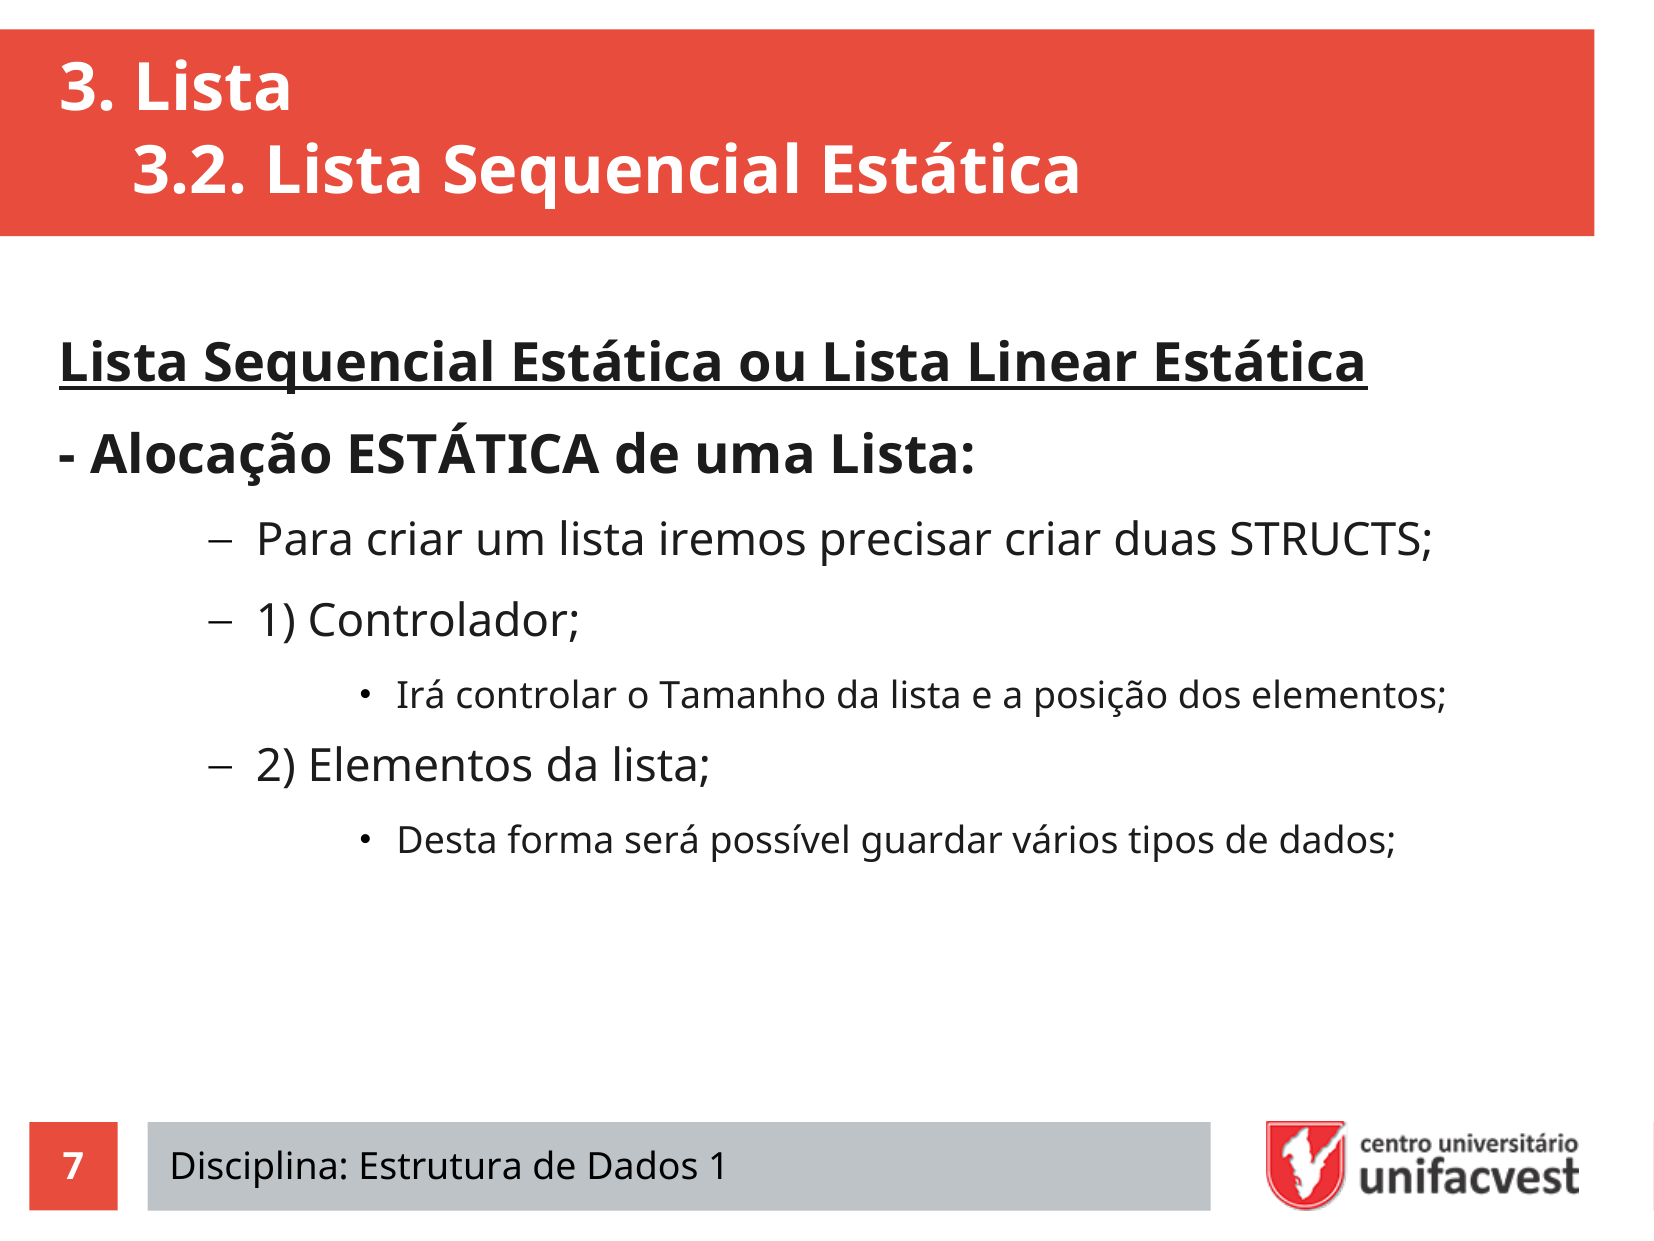

# 3. Lista 3.2. Lista Sequencial Estática
Lista Sequencial Estática ou Lista Linear Estática
- Alocação ESTÁTICA de uma Lista:
Para criar um lista iremos precisar criar duas STRUCTS;
1) Controlador;
Irá controlar o Tamanho da lista e a posição dos elementos;
2) Elementos da lista;
Desta forma será possível guardar vários tipos de dados;
7
Disciplina: Estrutura de Dados 1